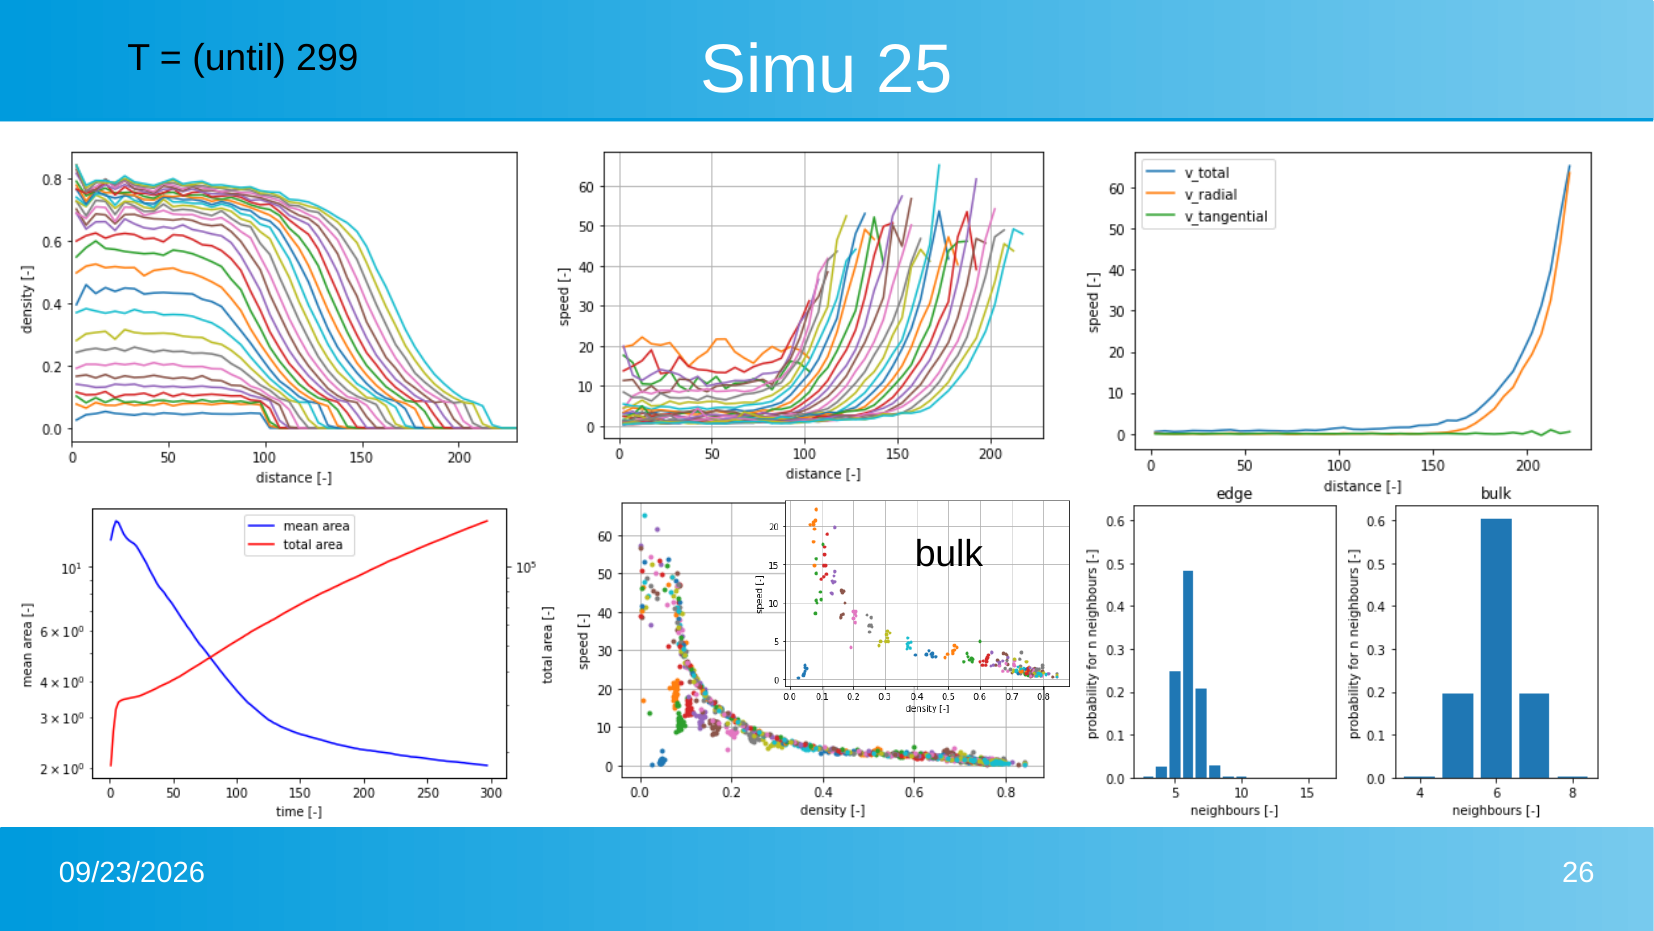

# Simu 25
T = (until) 299
bulk
26